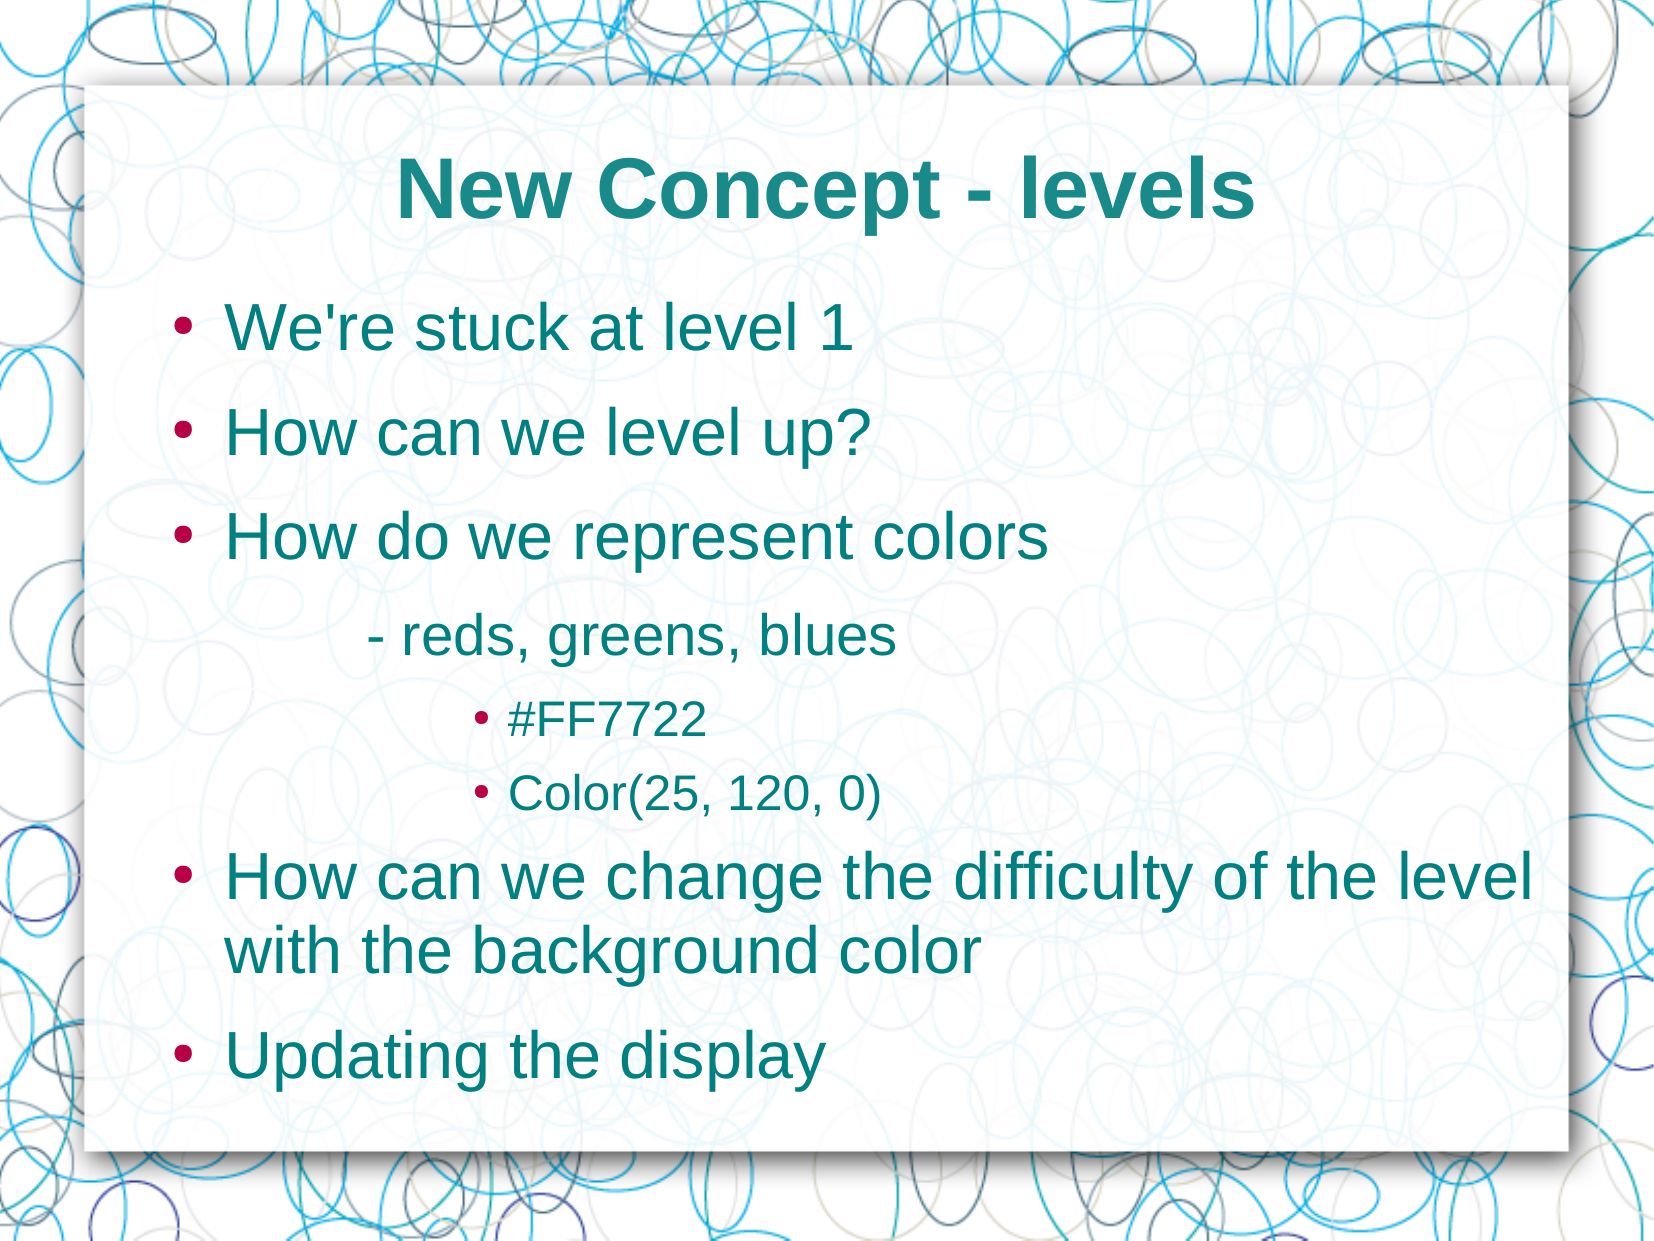

# New Concept - levels
We're stuck at level 1
How can we level up?
How do we represent colors
- reds, greens, blues
#FF7722
Color(25, 120, 0)
How can we change the difficulty of the level with the background color
Updating the display